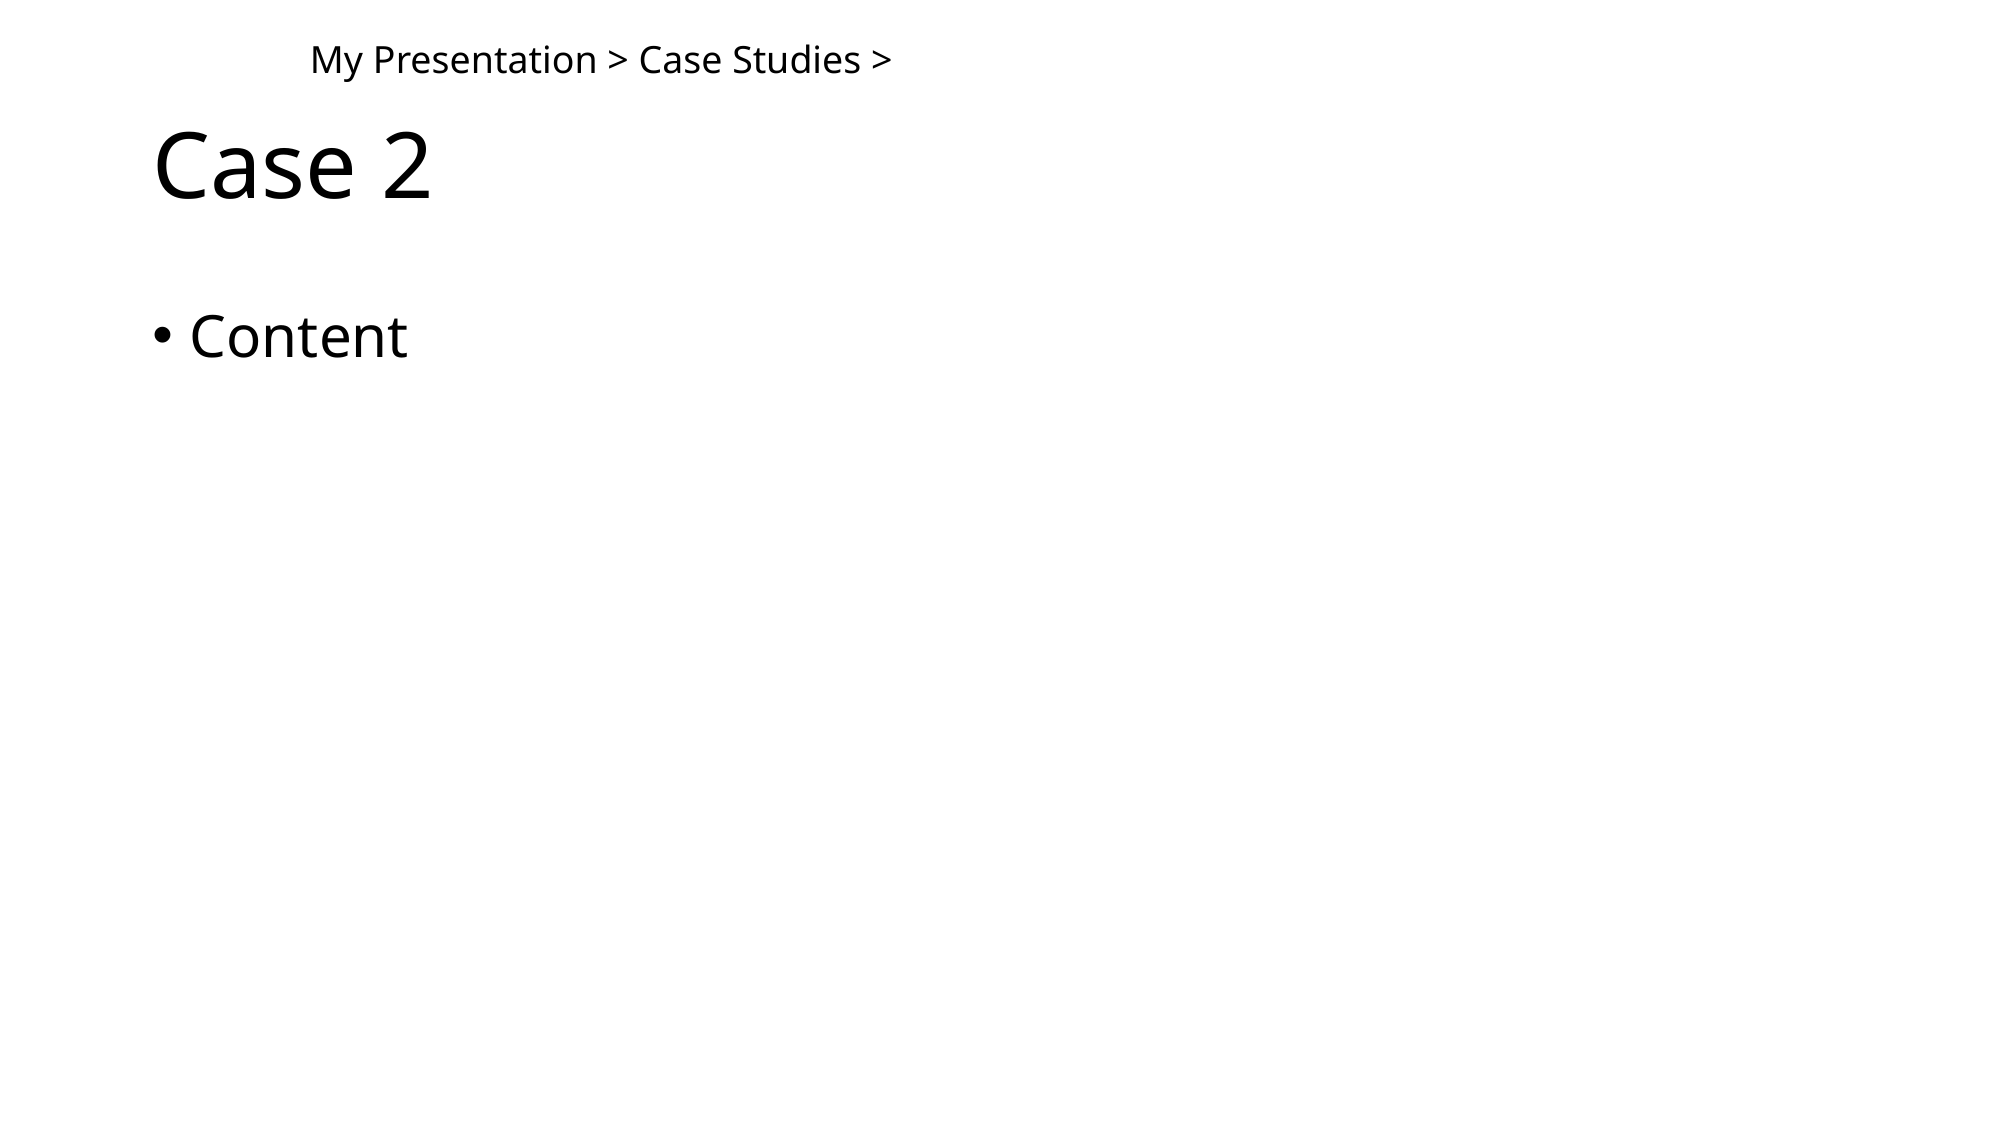

#poptopush 1
My Presentation > Case Studies >
# Case 2
Content